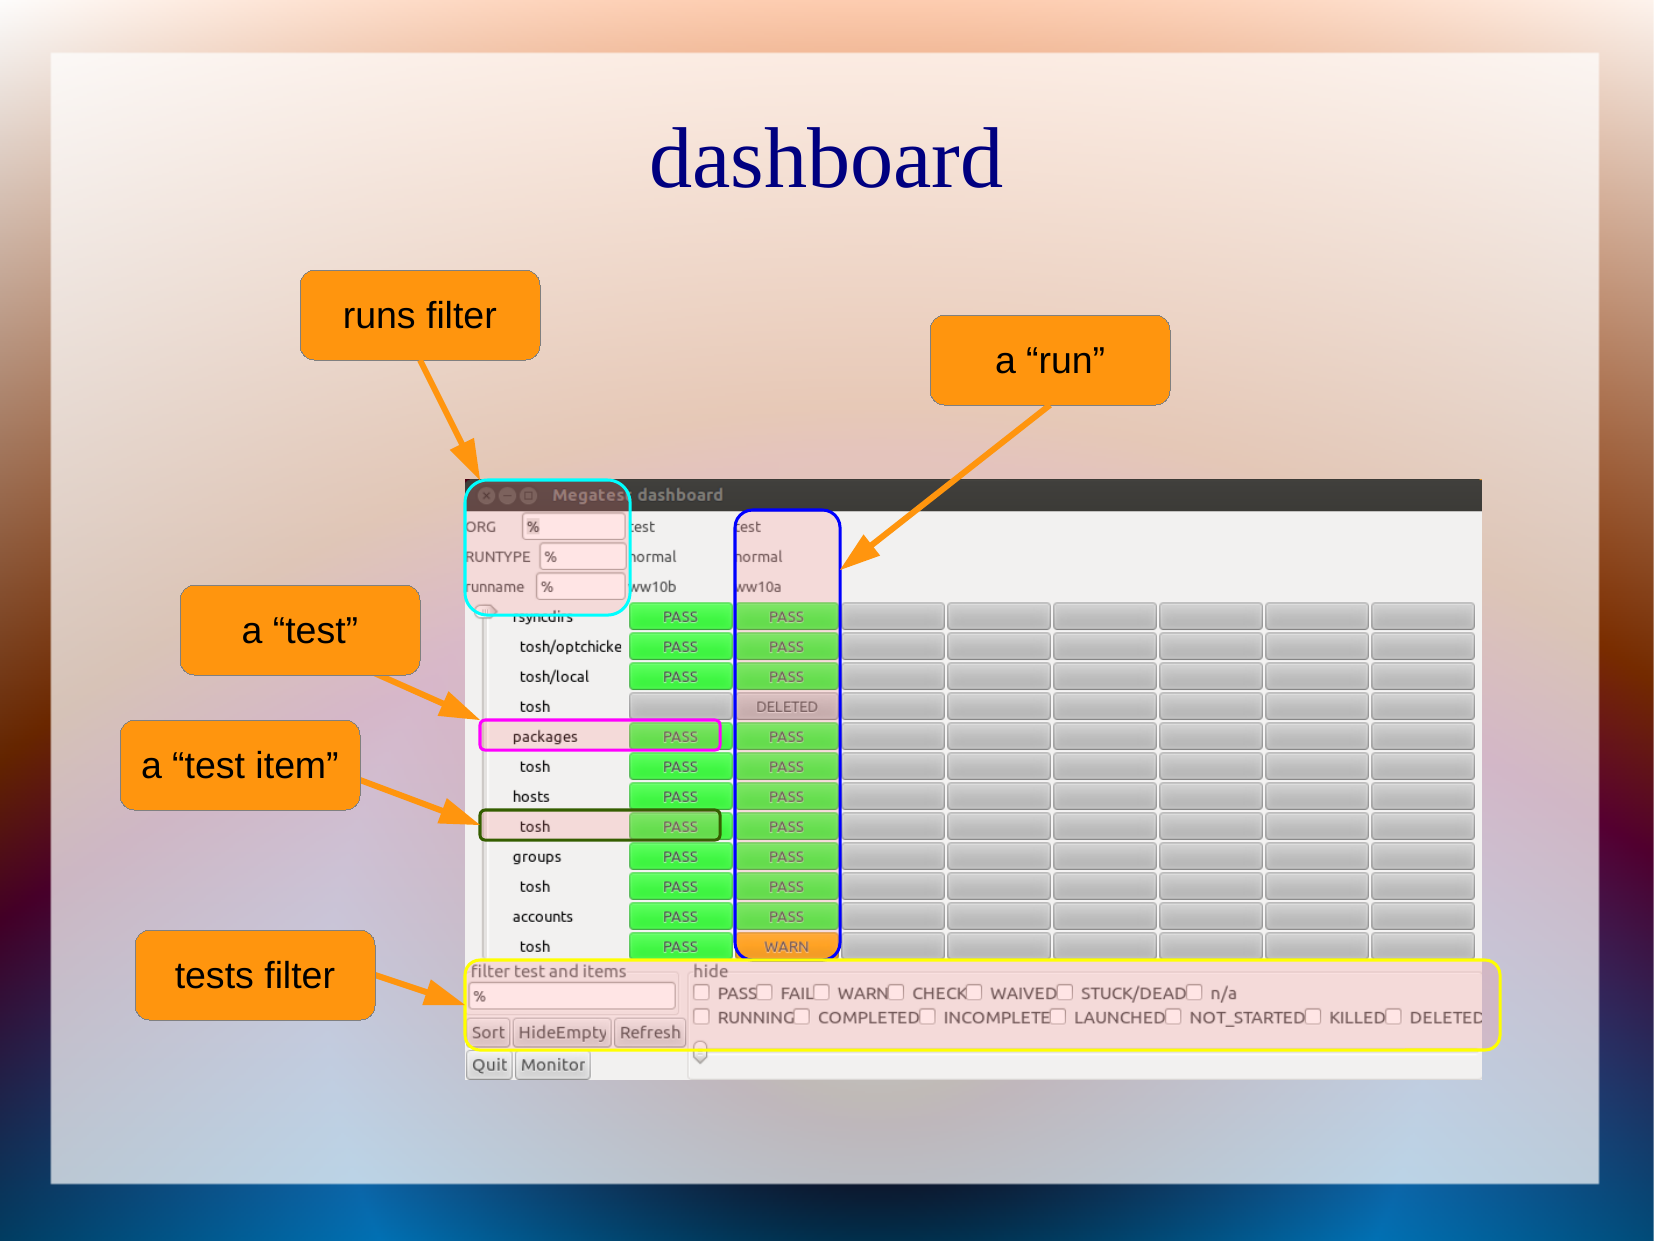

# dashboard
runs filter
a “run”
a “test”
a “test item”
tests filter